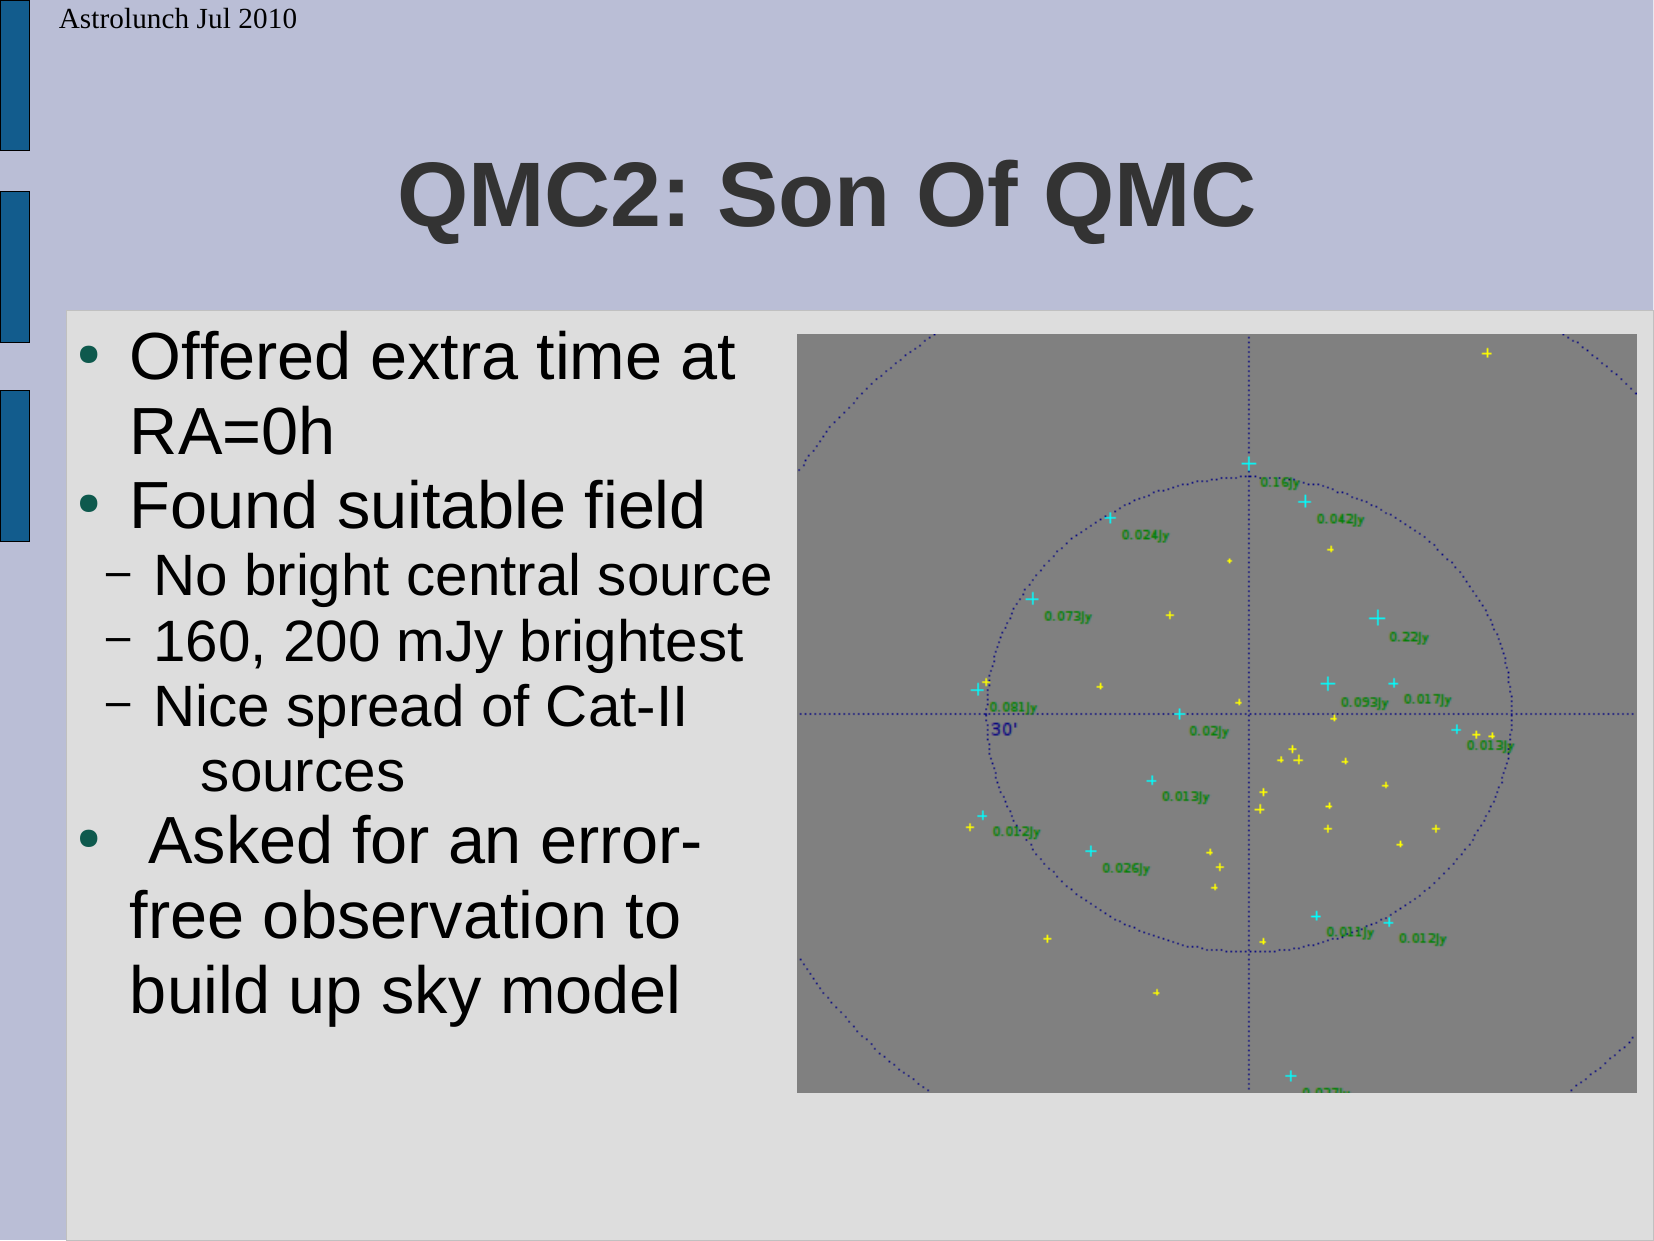

Astrolunch Jul 2010
# QMC2: Son Of QMC
Offered extra time at RA=0h
Found suitable field
No bright central source
160, 200 mJy brightest
Nice spread of Cat-II sources
 Asked for an error-free observation to build up sky model